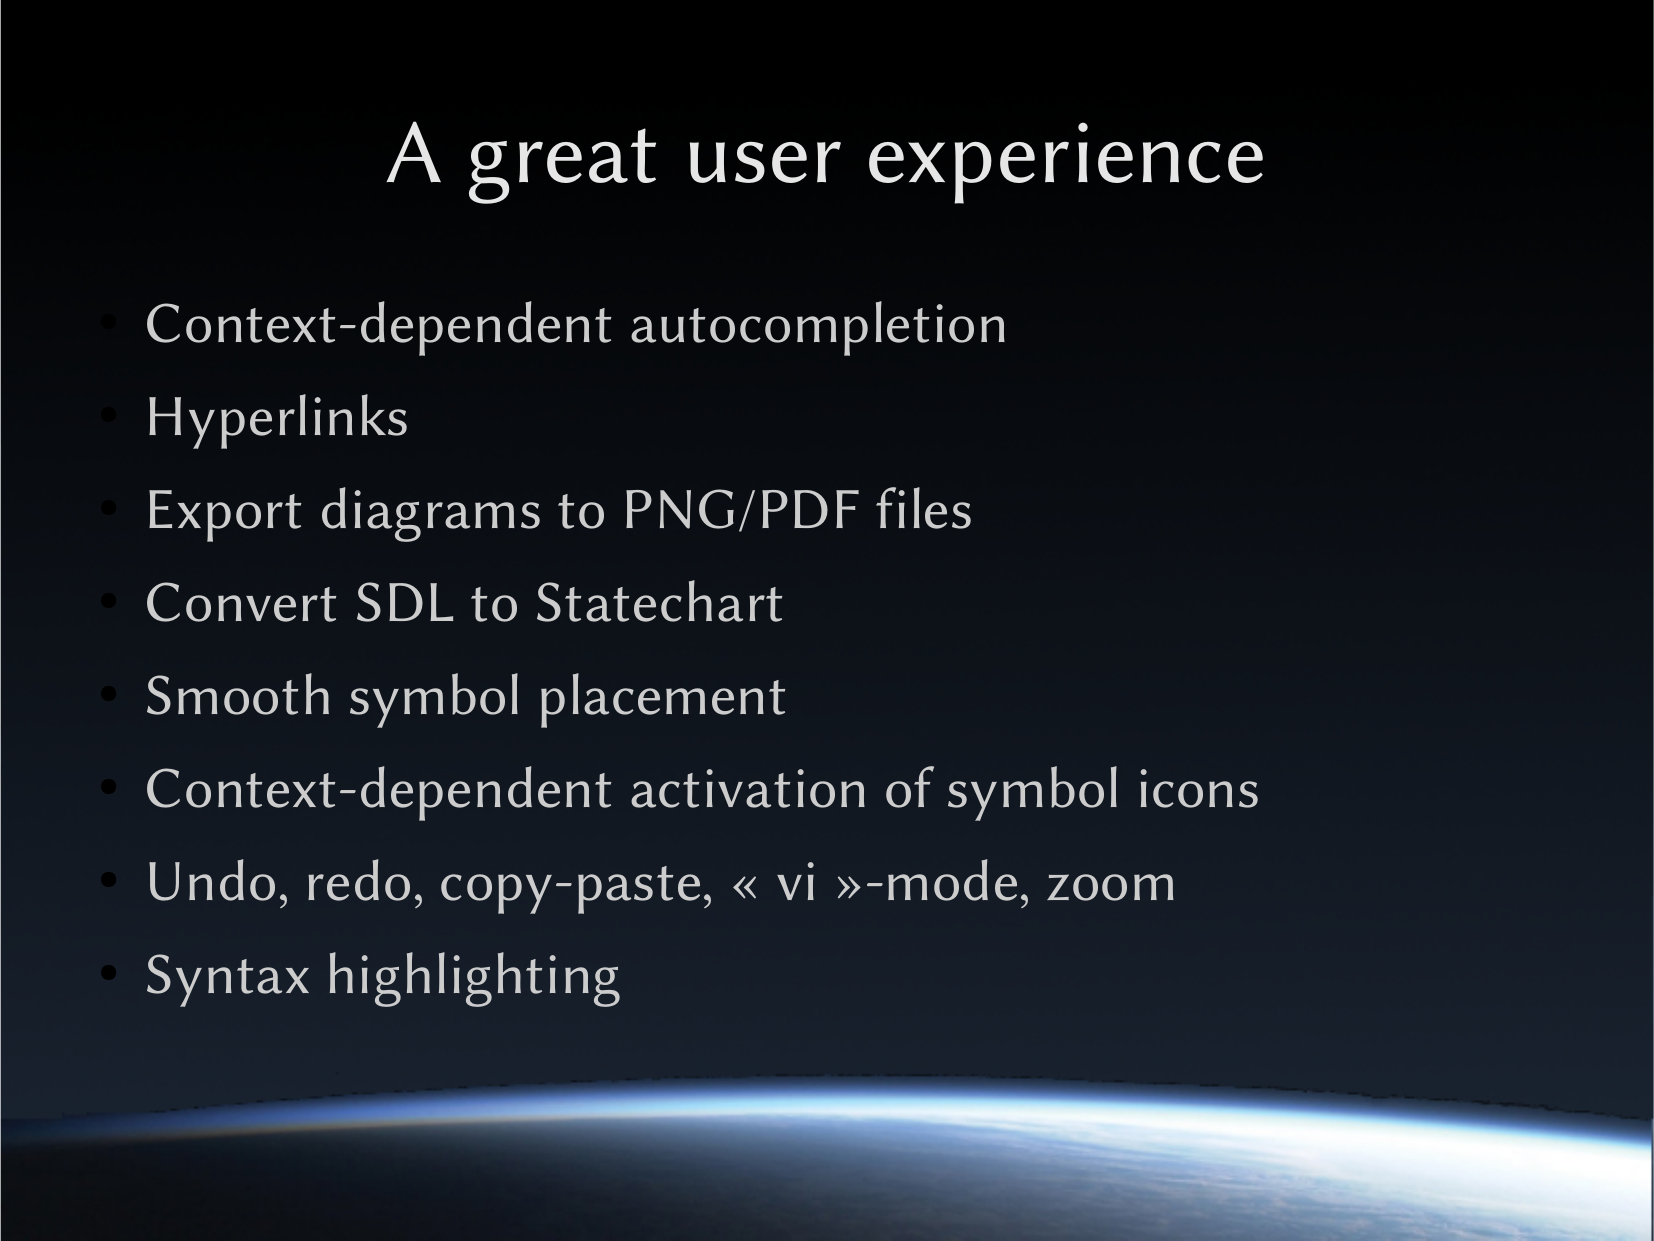

# A great user experience
Context-dependent autocompletion
Hyperlinks
Export diagrams to PNG/PDF files
Convert SDL to Statechart
Smooth symbol placement
Context-dependent activation of symbol icons
Undo, redo, copy-paste, « vi »-mode, zoom
Syntax highlighting